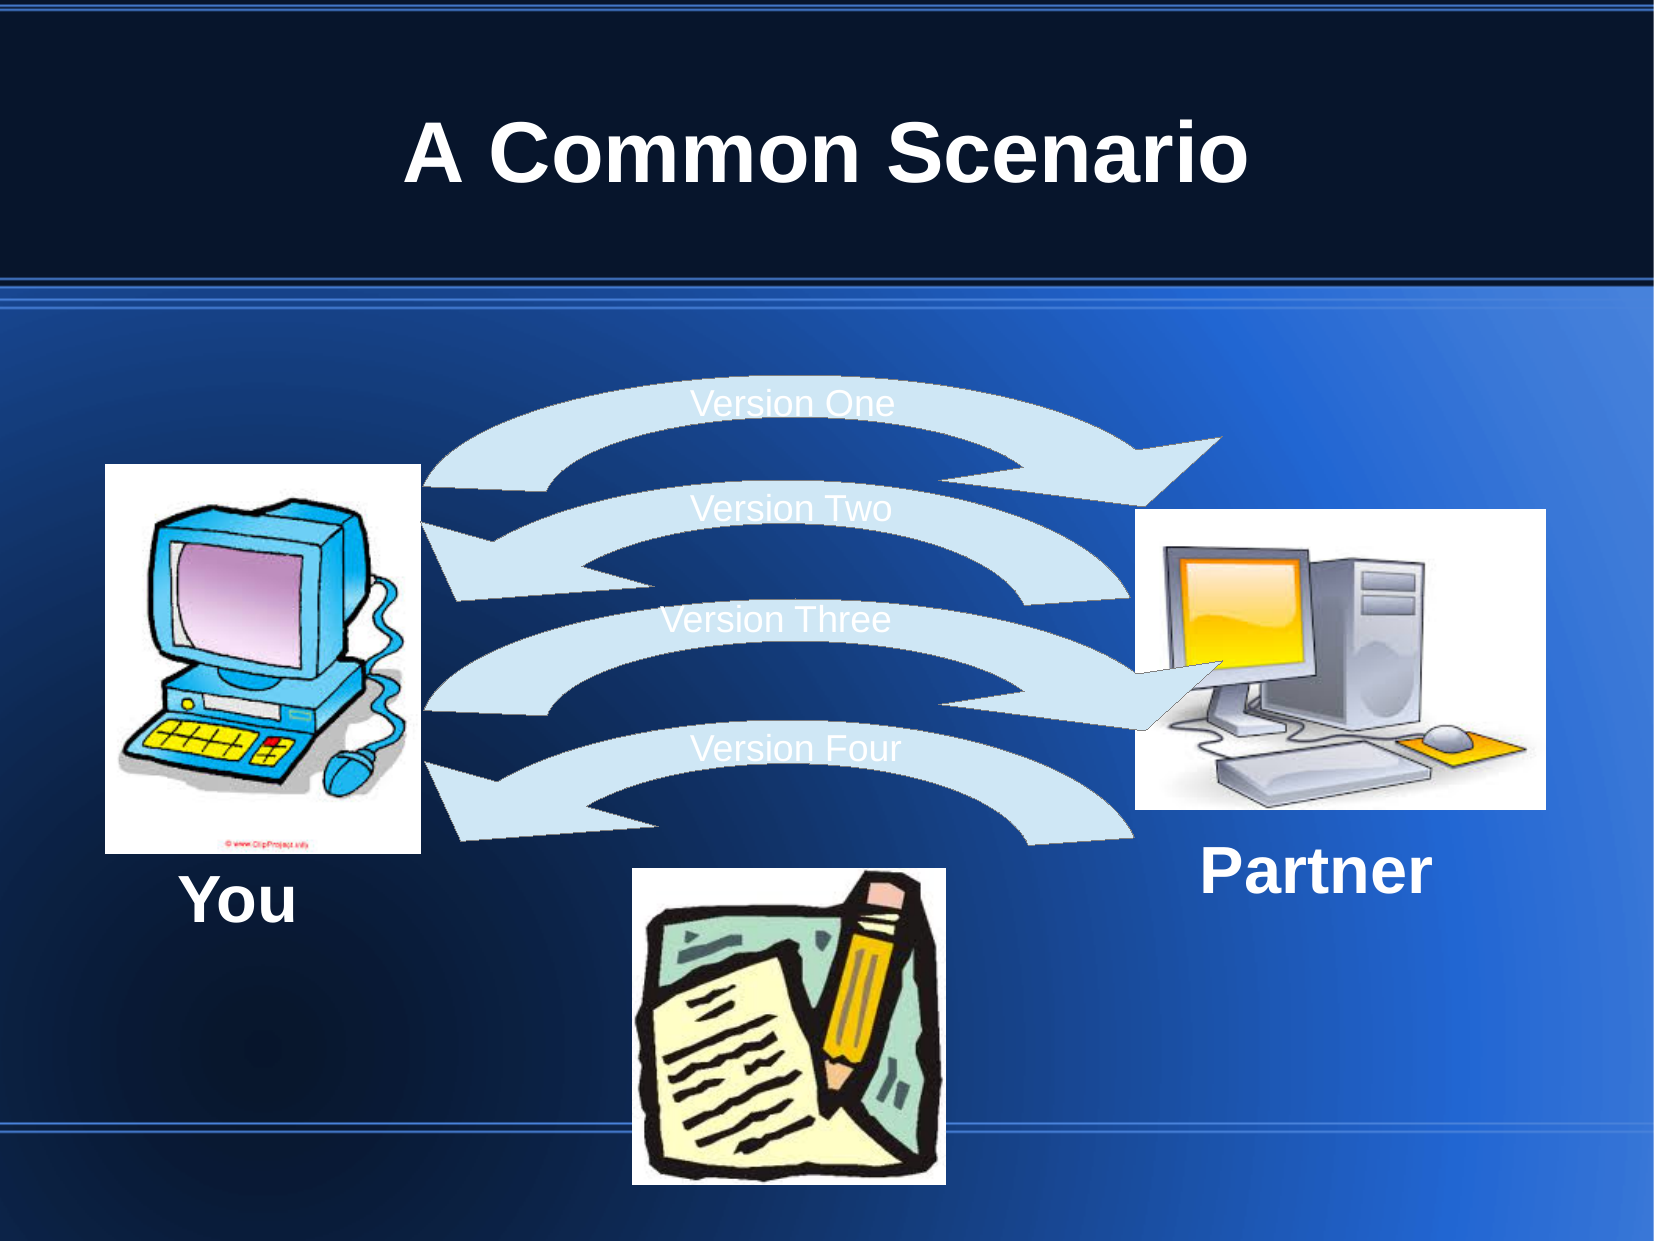

# A Common Scenario
Version One
Version Two
Version Three
Version Four
Partner
You